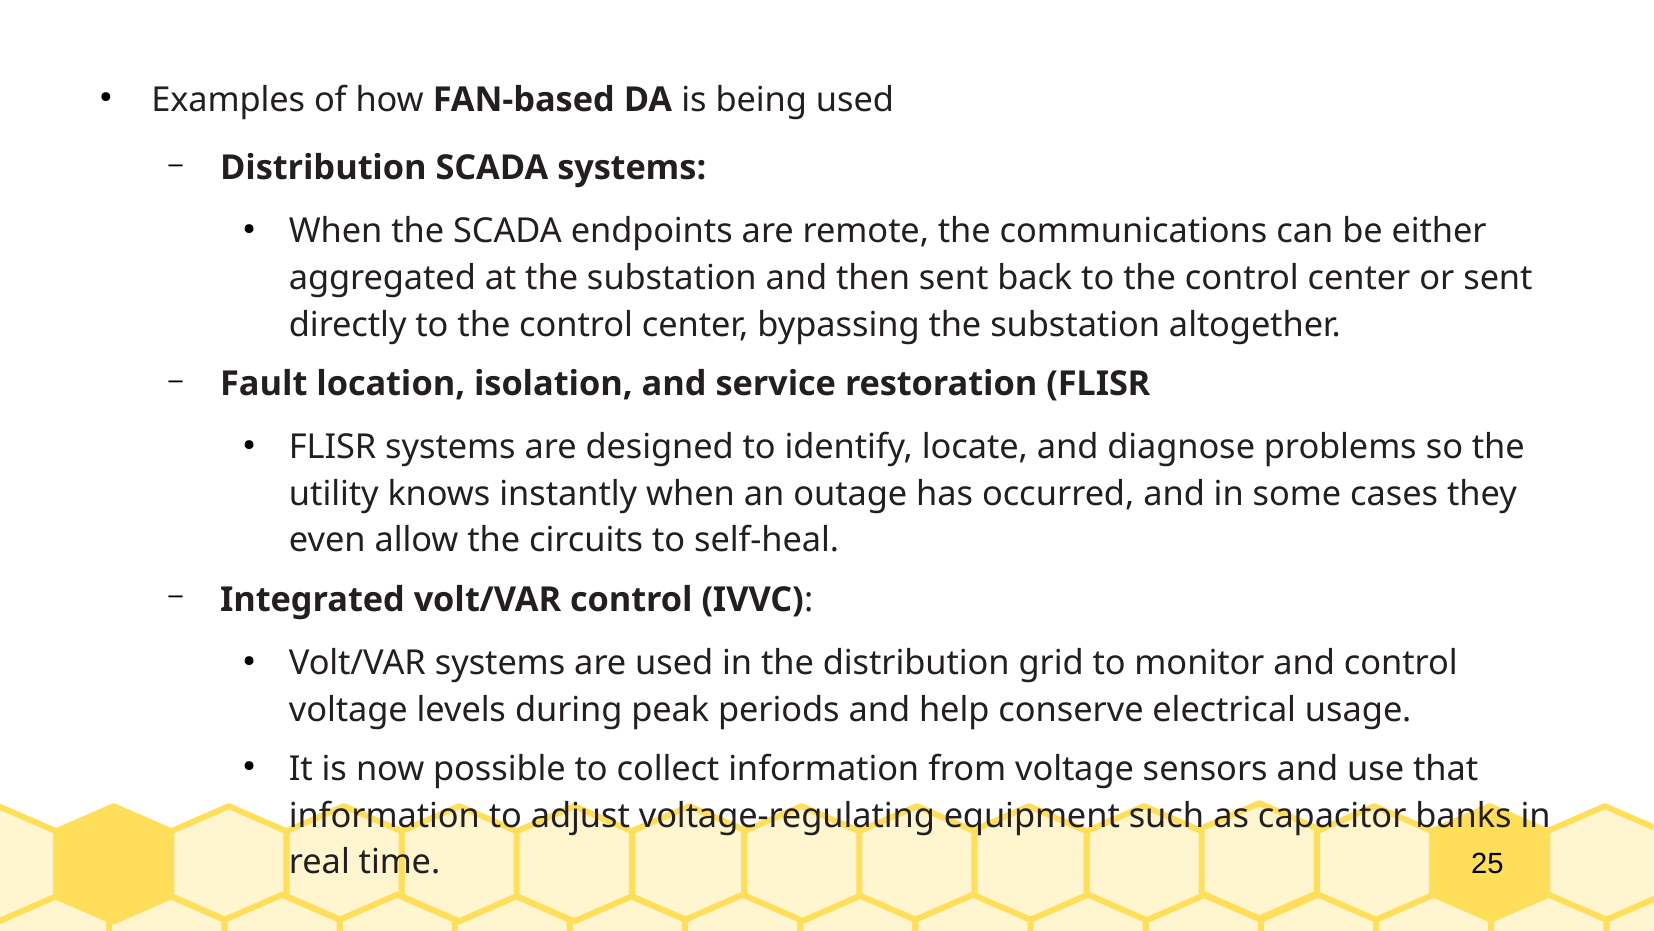

# Examples of how FAN-based DA is being used
Distribution SCADA systems:
When the SCADA endpoints are remote, the communications can be either aggregated at the substation and then sent back to the control center or sent directly to the control center, bypassing the substation altogether.
Fault location, isolation, and service restoration (FLISR
FLISR systems are designed to identify, locate, and diagnose problems so the utility knows instantly when an outage has occurred, and in some cases they even allow the circuits to self-heal.
Integrated volt/VAR control (IVVC):
Volt/VAR systems are used in the distribution grid to monitor and control voltage levels during peak periods and help conserve electrical usage.
It is now possible to collect information from voltage sensors and use that information to adjust voltage-regulating equipment such as capacitor banks in real time.